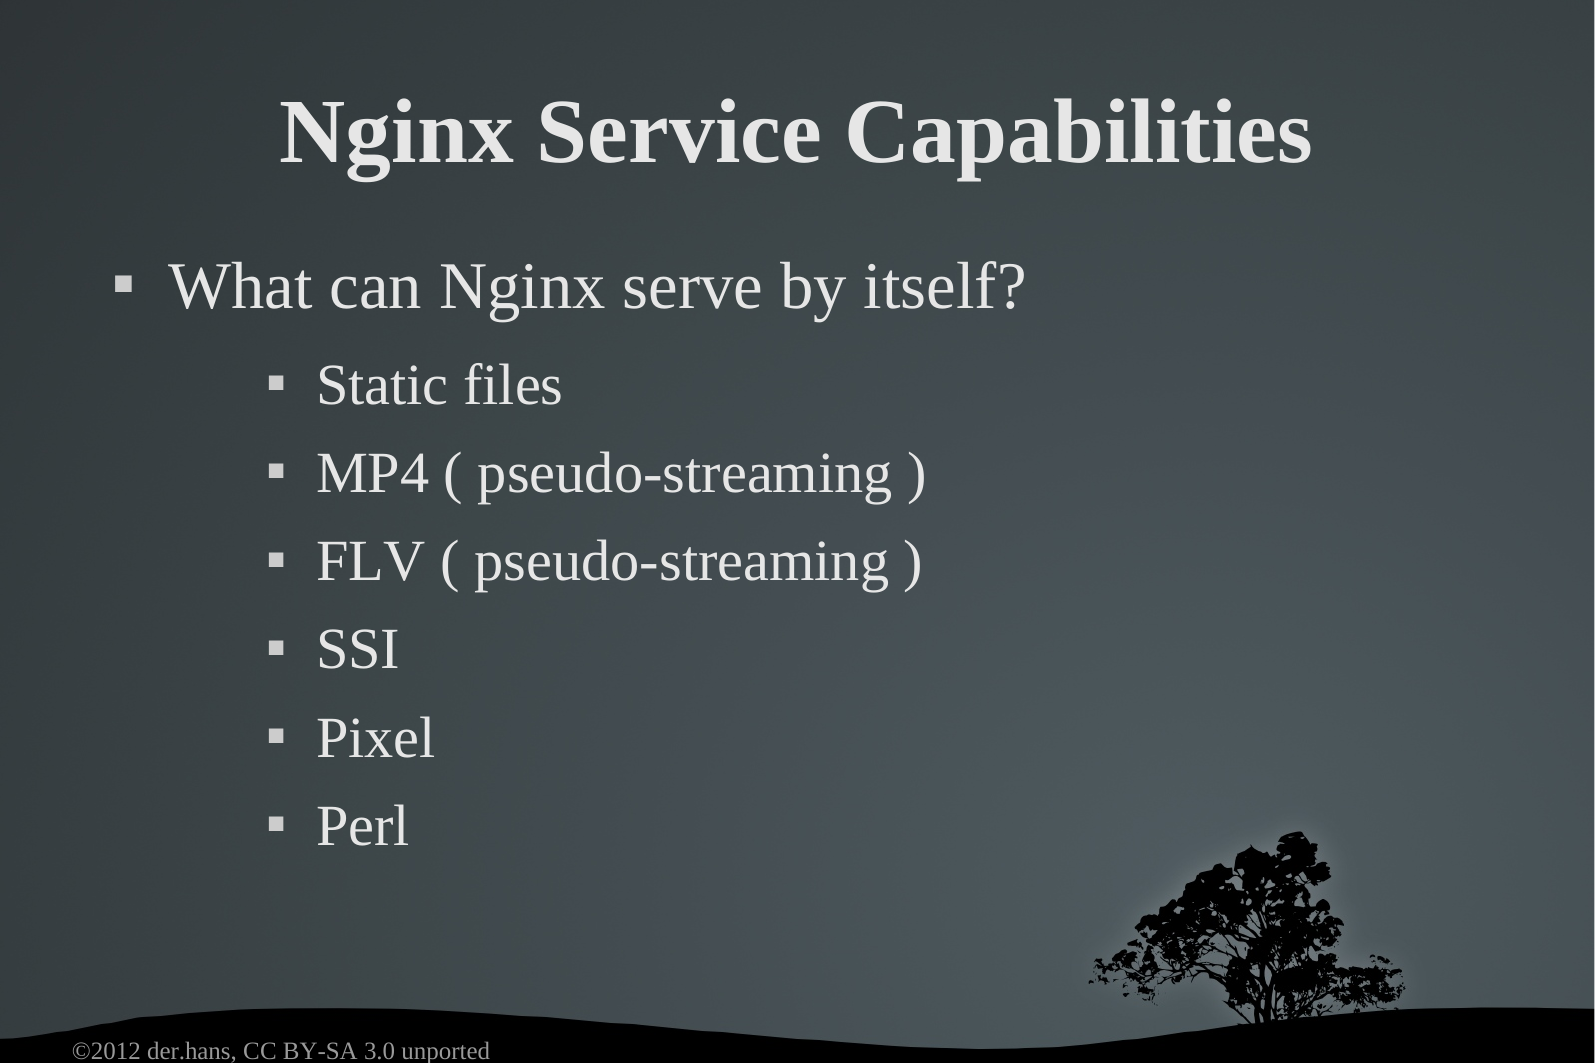

# Nginx Service Capabilities
What can Nginx serve by itself?
Static files
MP4 ( pseudo-streaming )
FLV ( pseudo-streaming )
SSI
Pixel
Perl
©2012 der.hans, CC BY-SA 3.0 unported